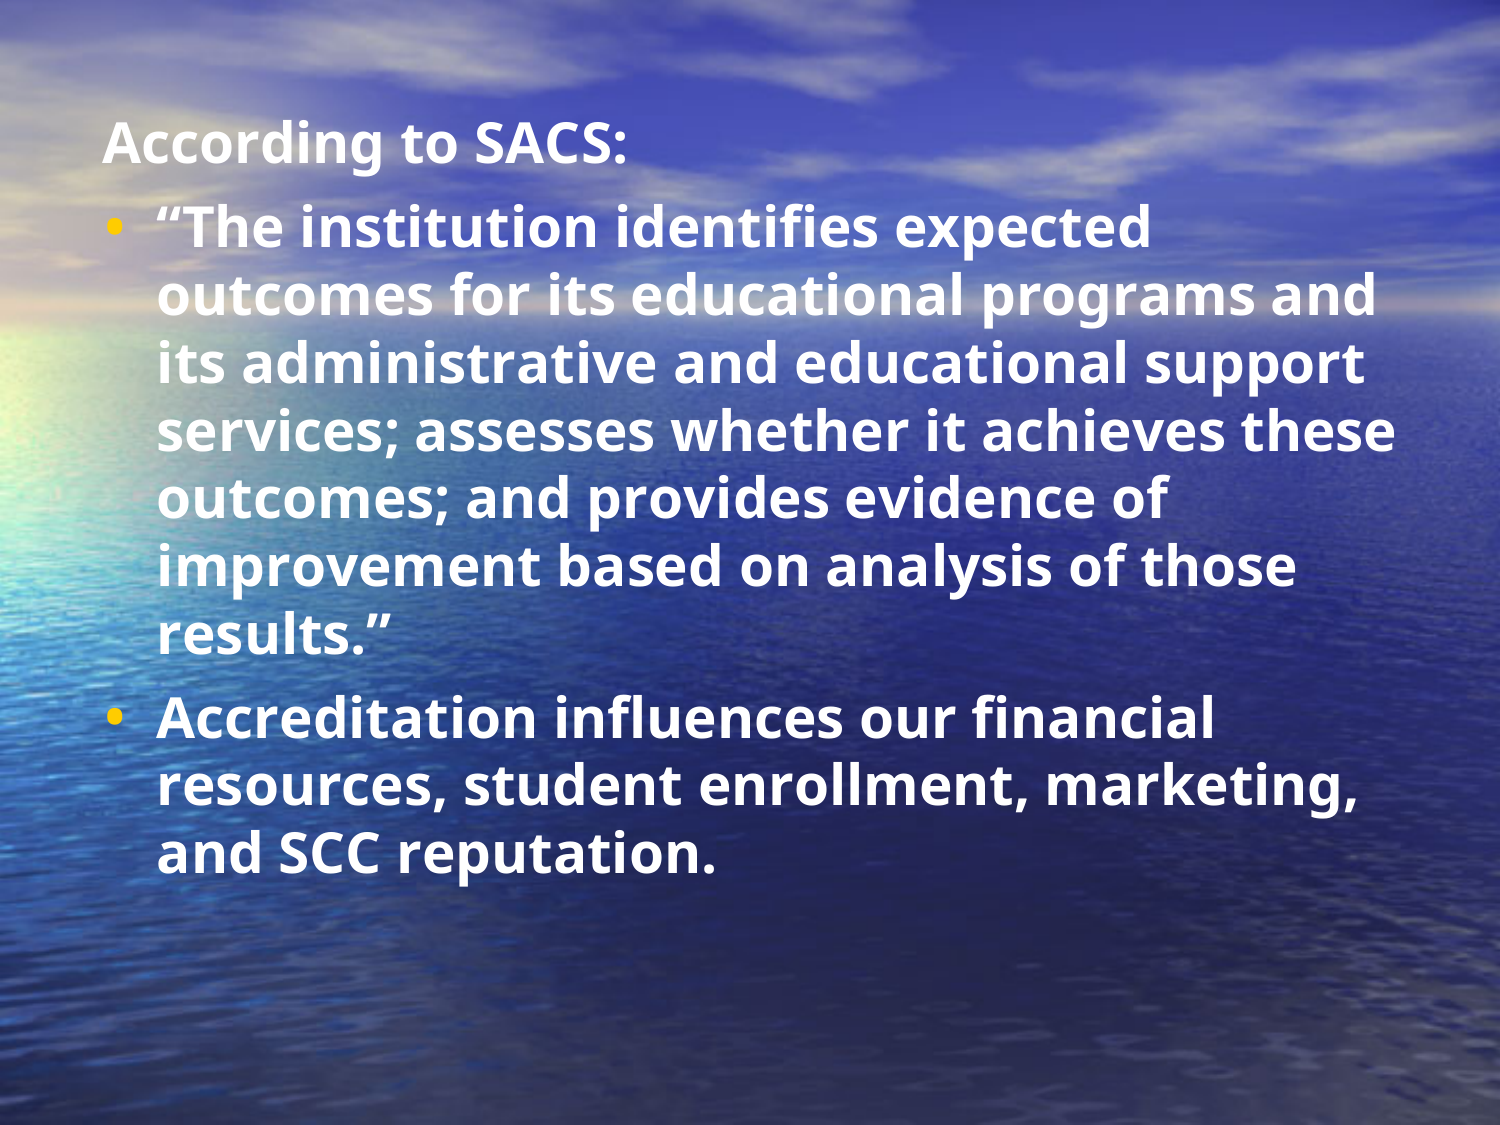

# According to SACS:
“The institution identifies expected outcomes for its educational programs and its administrative and educational support services; assesses whether it achieves these outcomes; and provides evidence of improvement based on analysis of those results.”
Accreditation influences our financial resources, student enrollment, marketing, and SCC reputation.